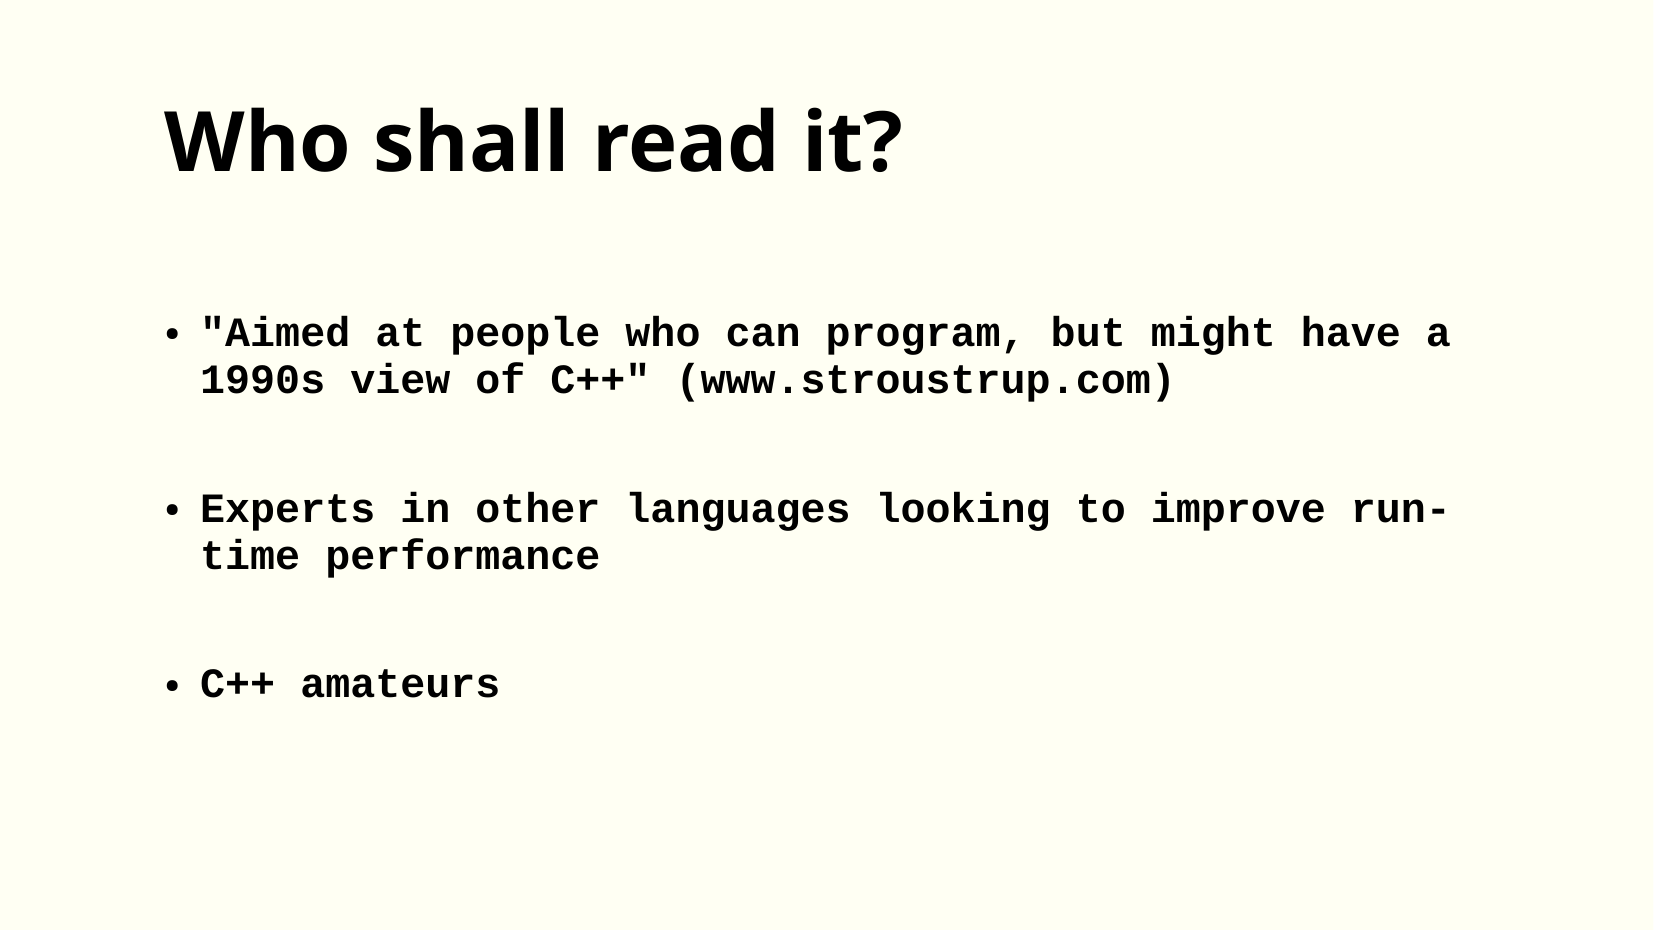

Who shall read it?
"Aimed at people who can program, but might have a 1990s view of C++" (www.stroustrup.com)
Experts in other languages looking to improve run-time performance
C++ amateurs